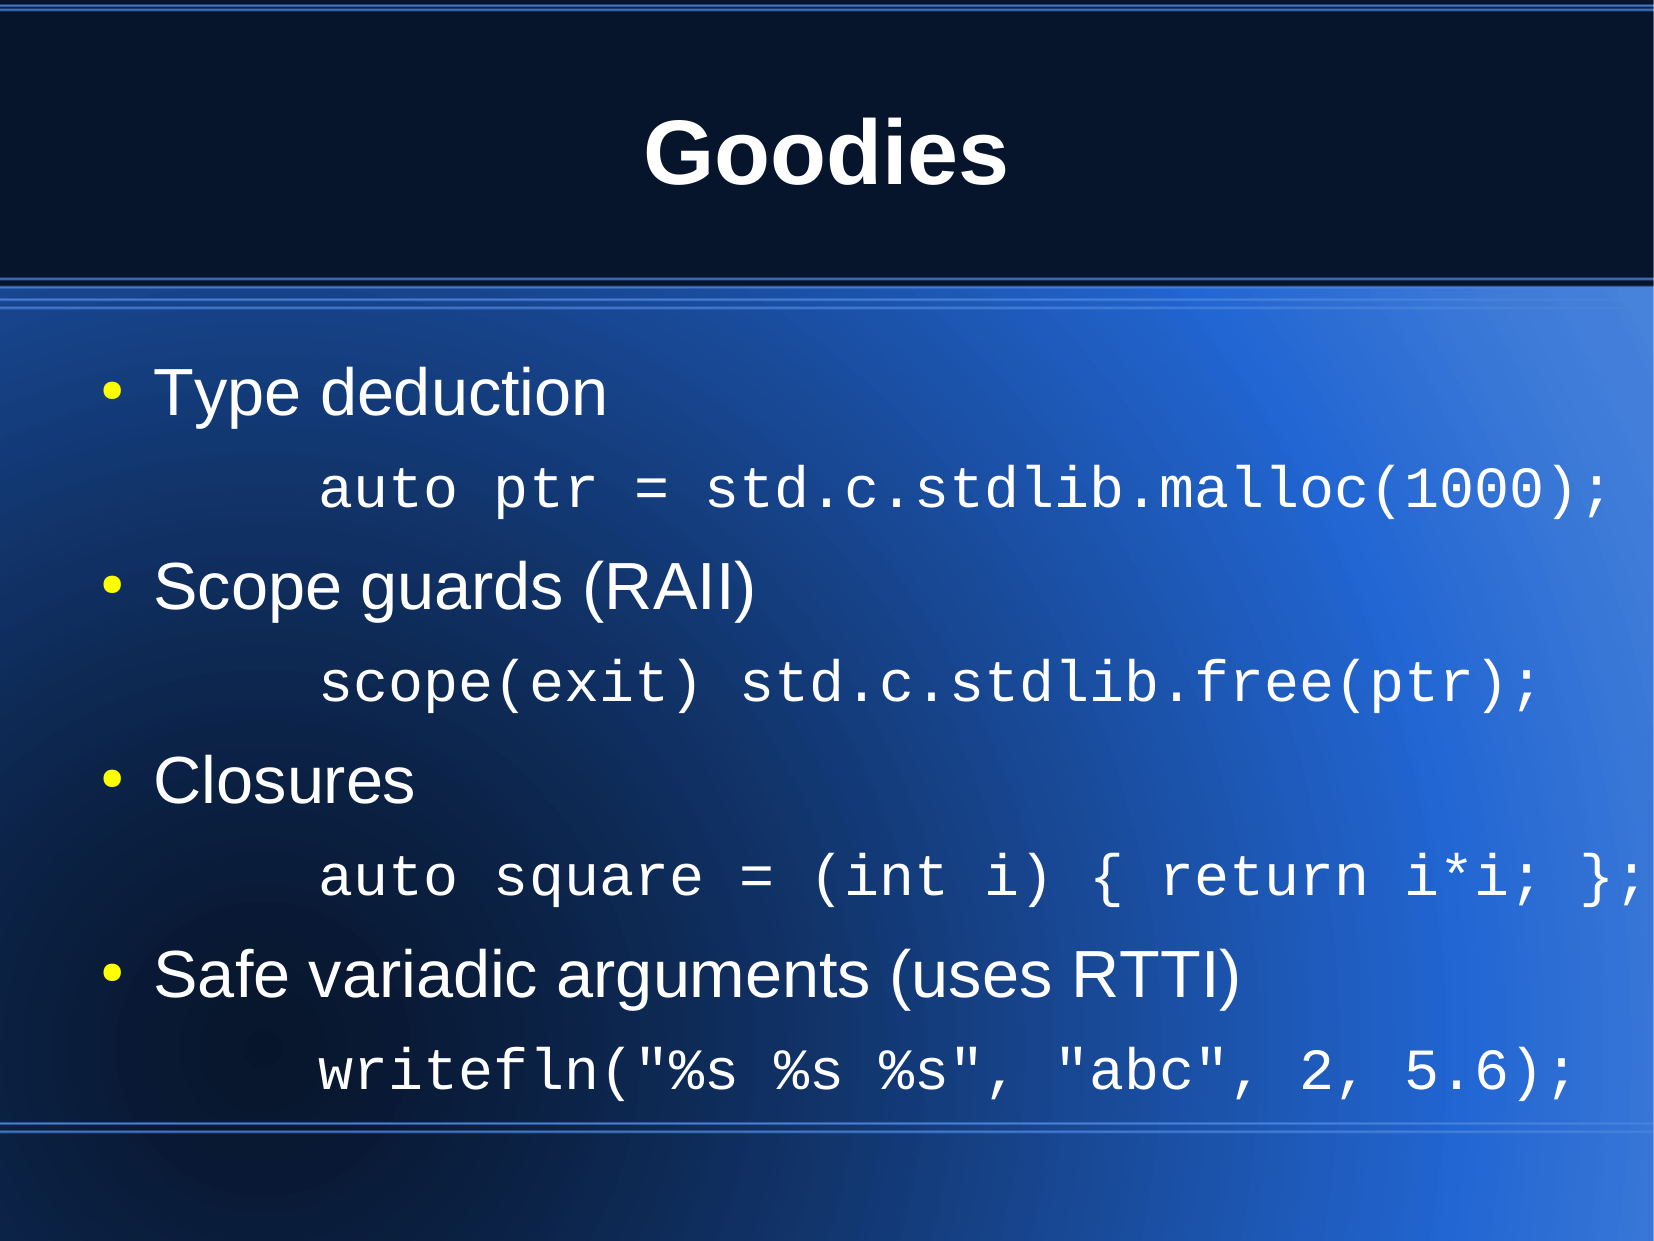

# Goodies
Type deduction
auto ptr = std.c.stdlib.malloc(1000);
Scope guards (RAII)
scope(exit) std.c.stdlib.free(ptr);
Closures
auto square = (int i) { return i*i; };
Safe variadic arguments (uses RTTI)
writefln("%s %s %s", "abc", 2, 5.6);